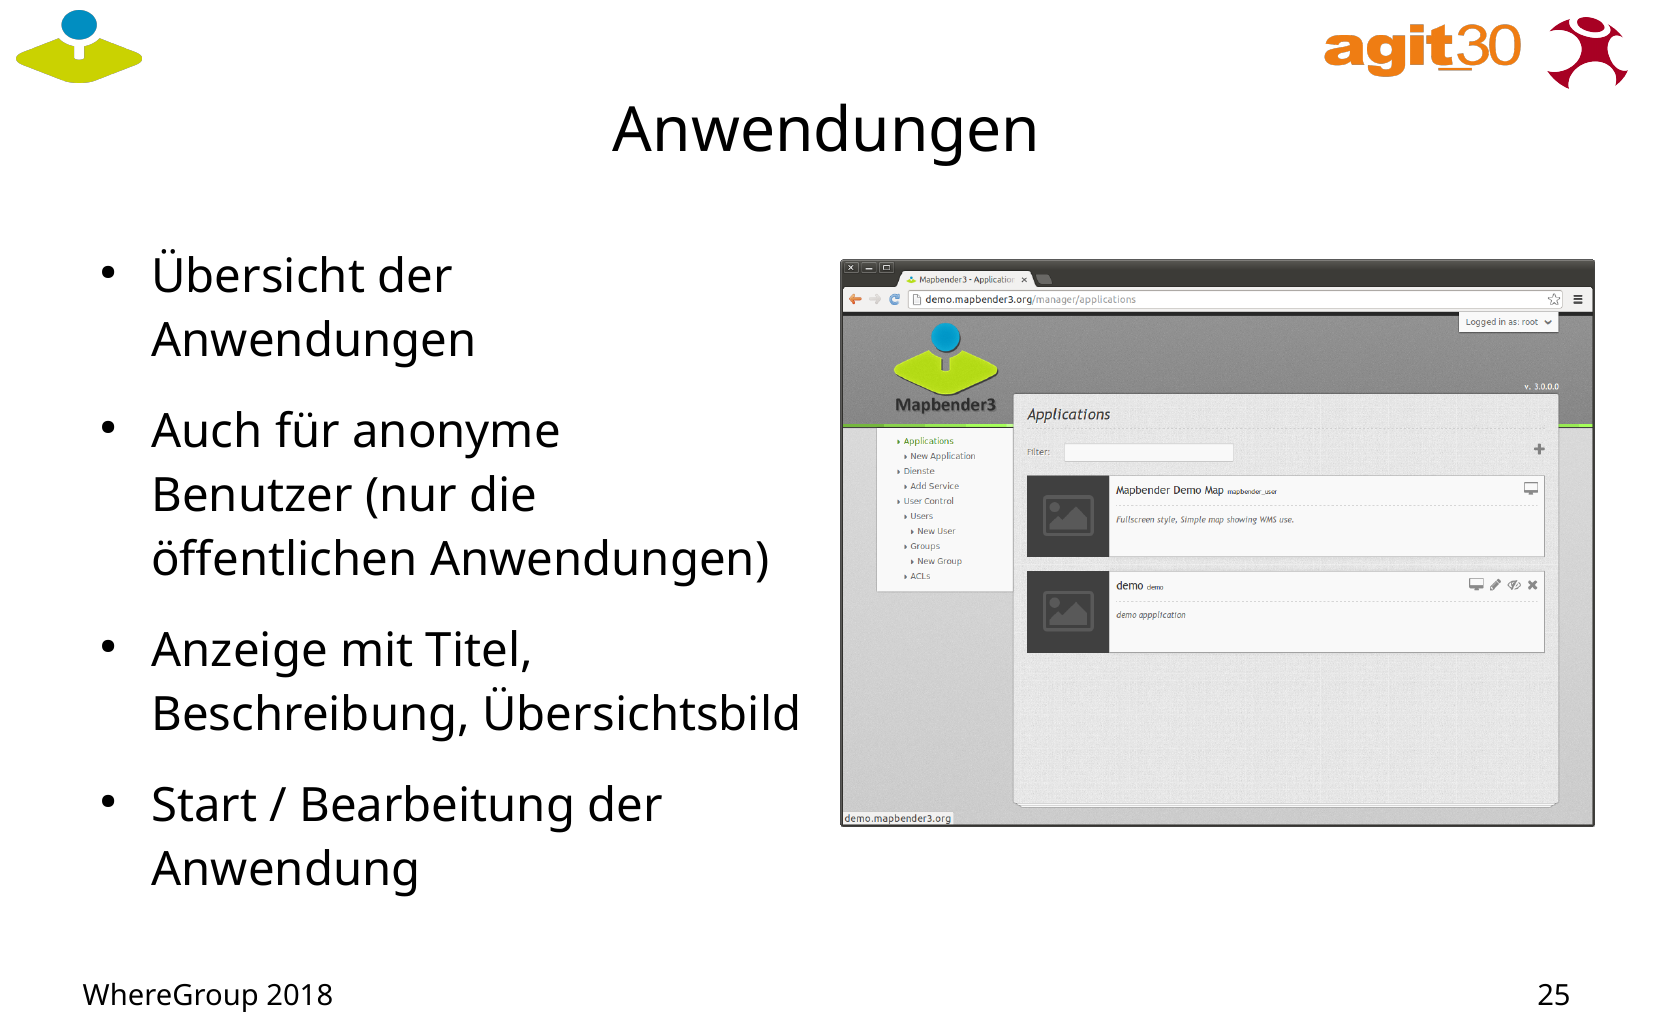

# Anwendungen
Übersicht der
Anwendungen
Auch für anonyme
Benutzer (nur die öffentlichen Anwendungen)
Anzeige mit Titel, Beschreibung, Übersichtsbild
Start / Bearbeitung der Anwendung
WhereGroup 2018
25